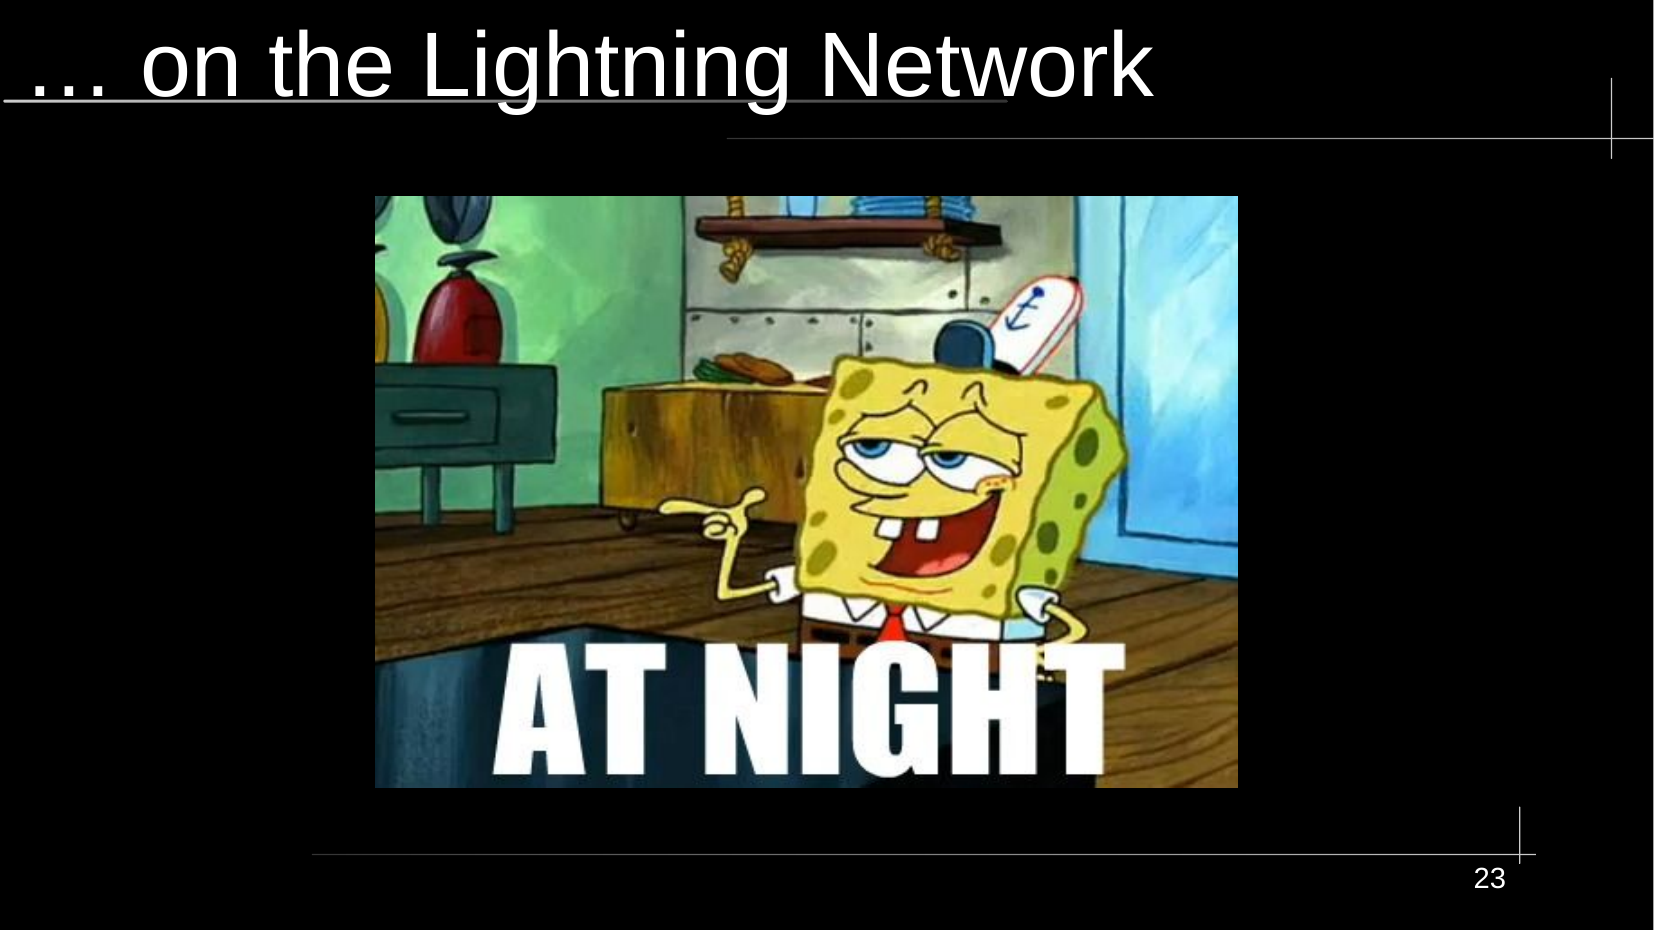

# … on the Lightning Network
23